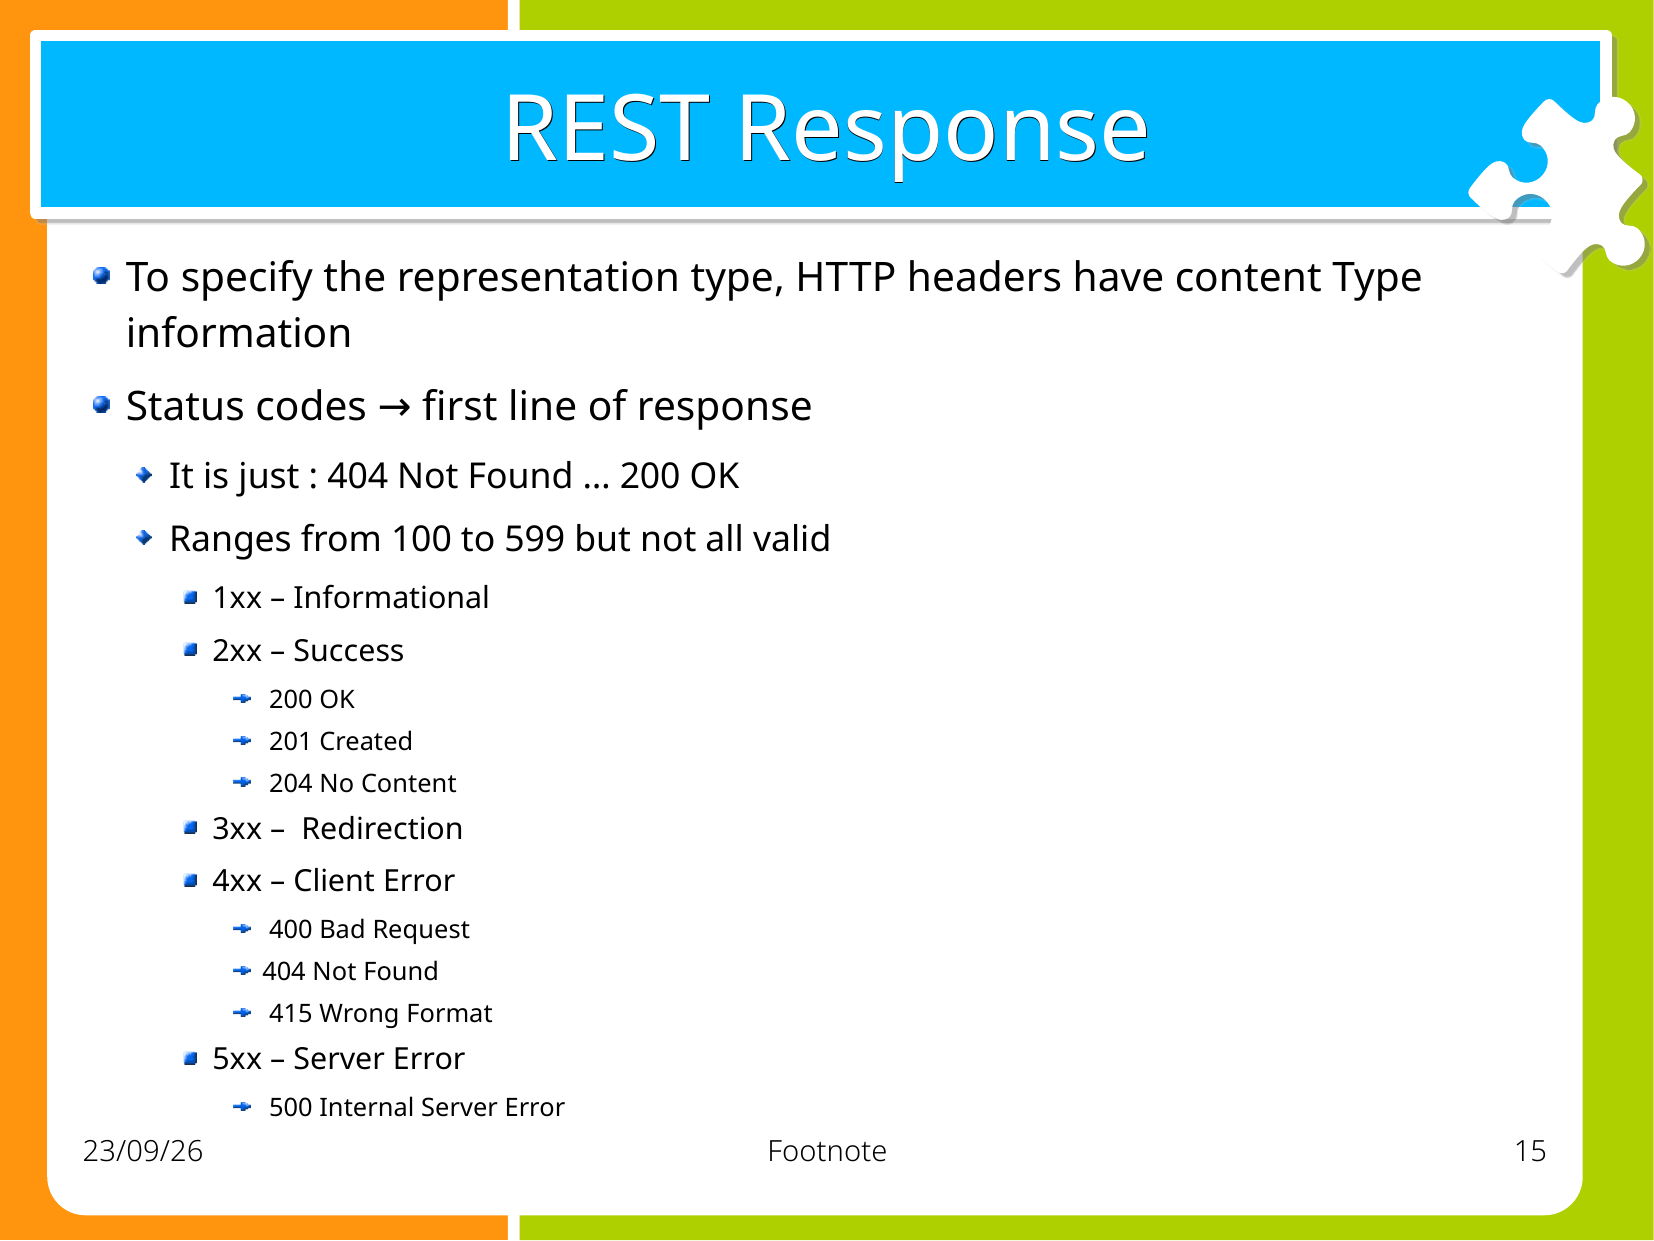

# REST Response
To specify the representation type, HTTP headers have content Type information
Status codes → first line of response
It is just : 404 Not Found … 200 OK
Ranges from 100 to 599 but not all valid
1xx – Informational
2xx – Success
 200 OK
 201 Created
 204 No Content
3xx – Redirection
4xx – Client Error
 400 Bad Request
 404 Not Found
 415 Wrong Format
5xx – Server Error
 500 Internal Server Error
Footnote
15